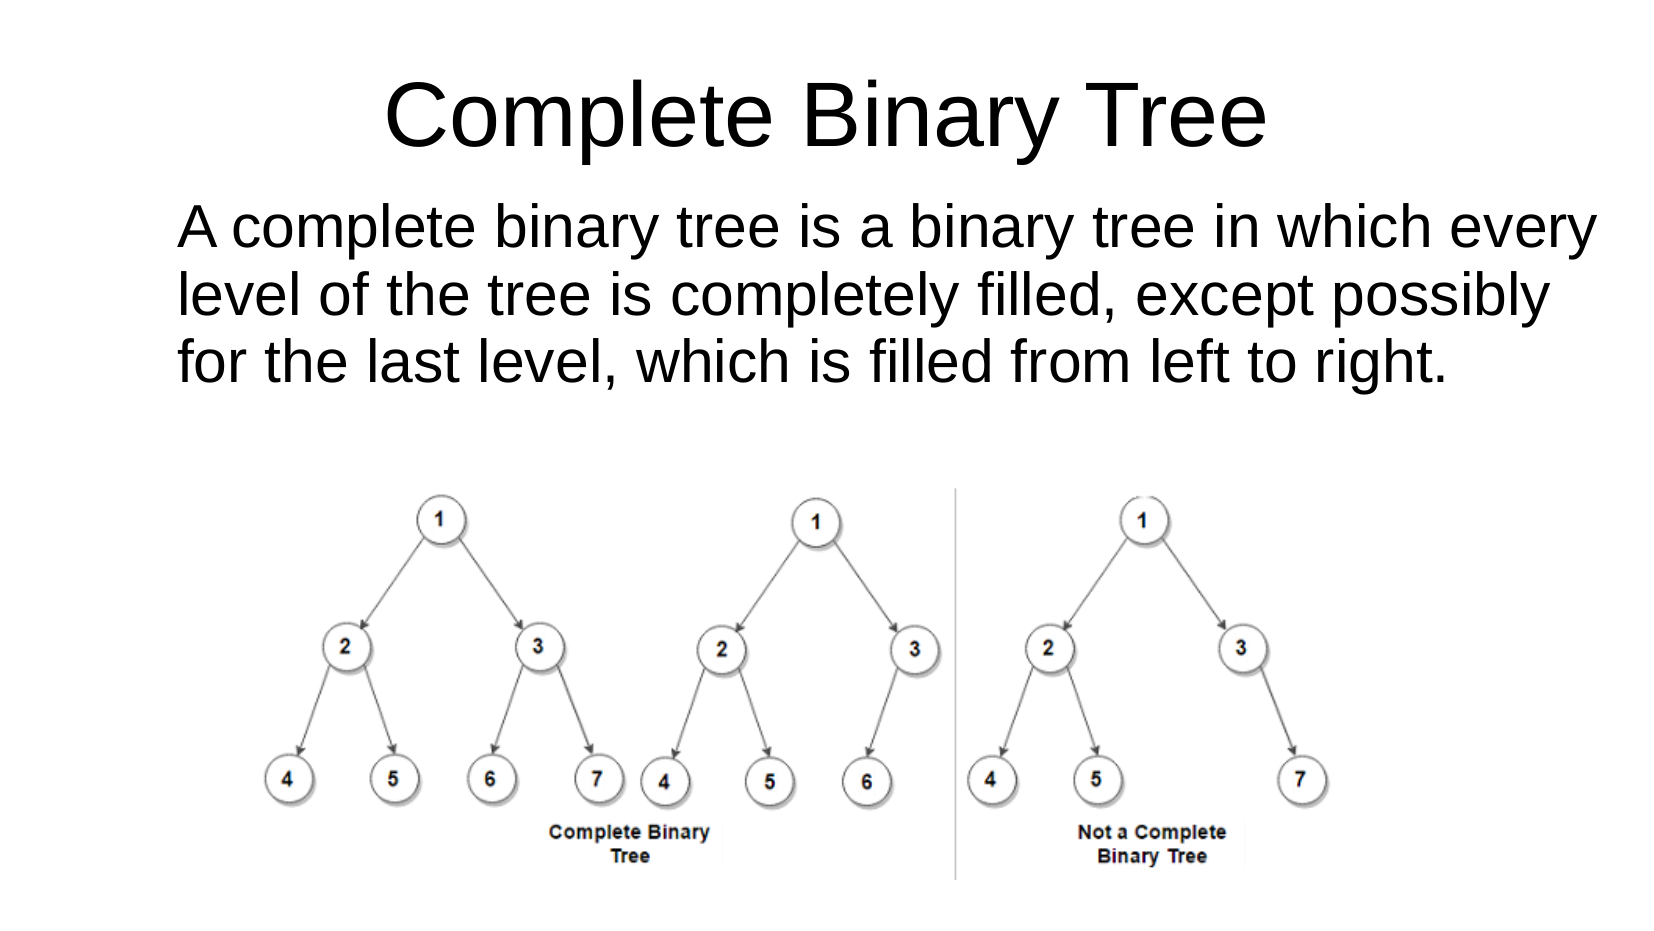

# Complete Binary Tree
A complete binary tree is a binary tree in which every level of the tree is completely filled, except possibly for the last level, which is filled from left to right.